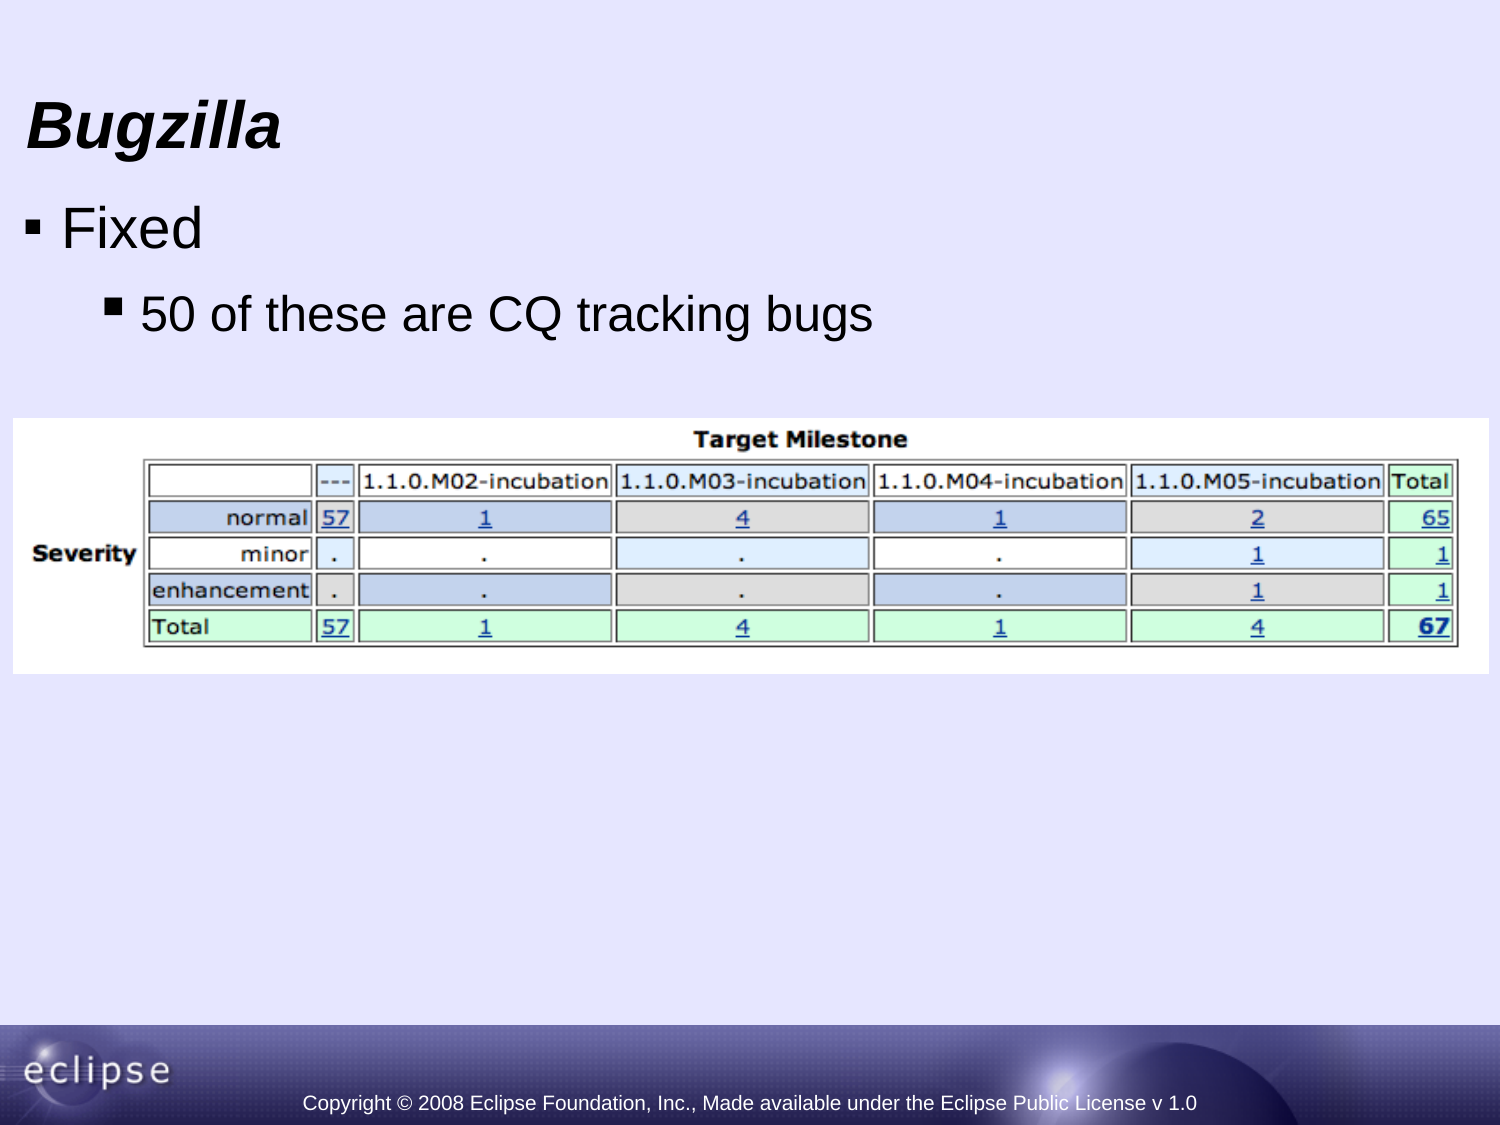

# Bugzilla
Fixed
50 of these are CQ tracking bugs